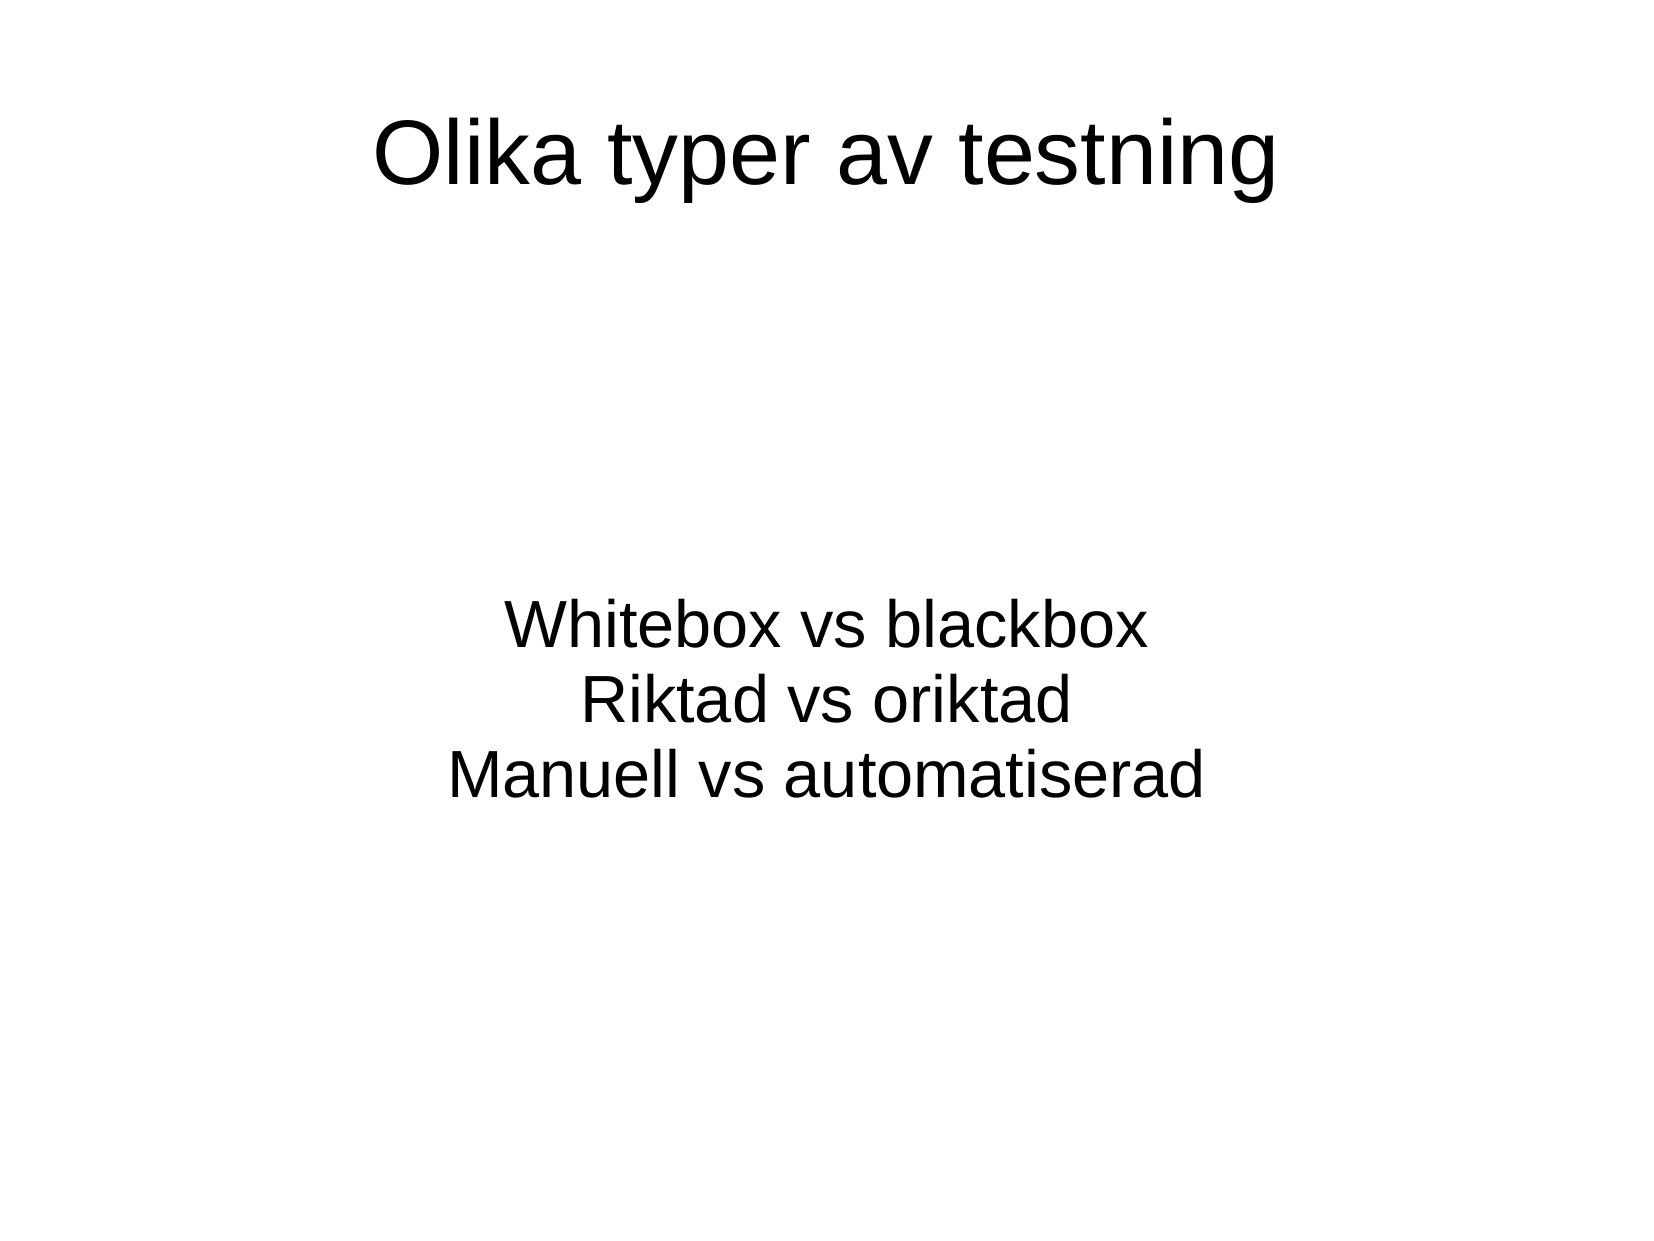

# Olika typer av testning
Whitebox vs blackbox
Riktad vs oriktad
Manuell vs automatiserad